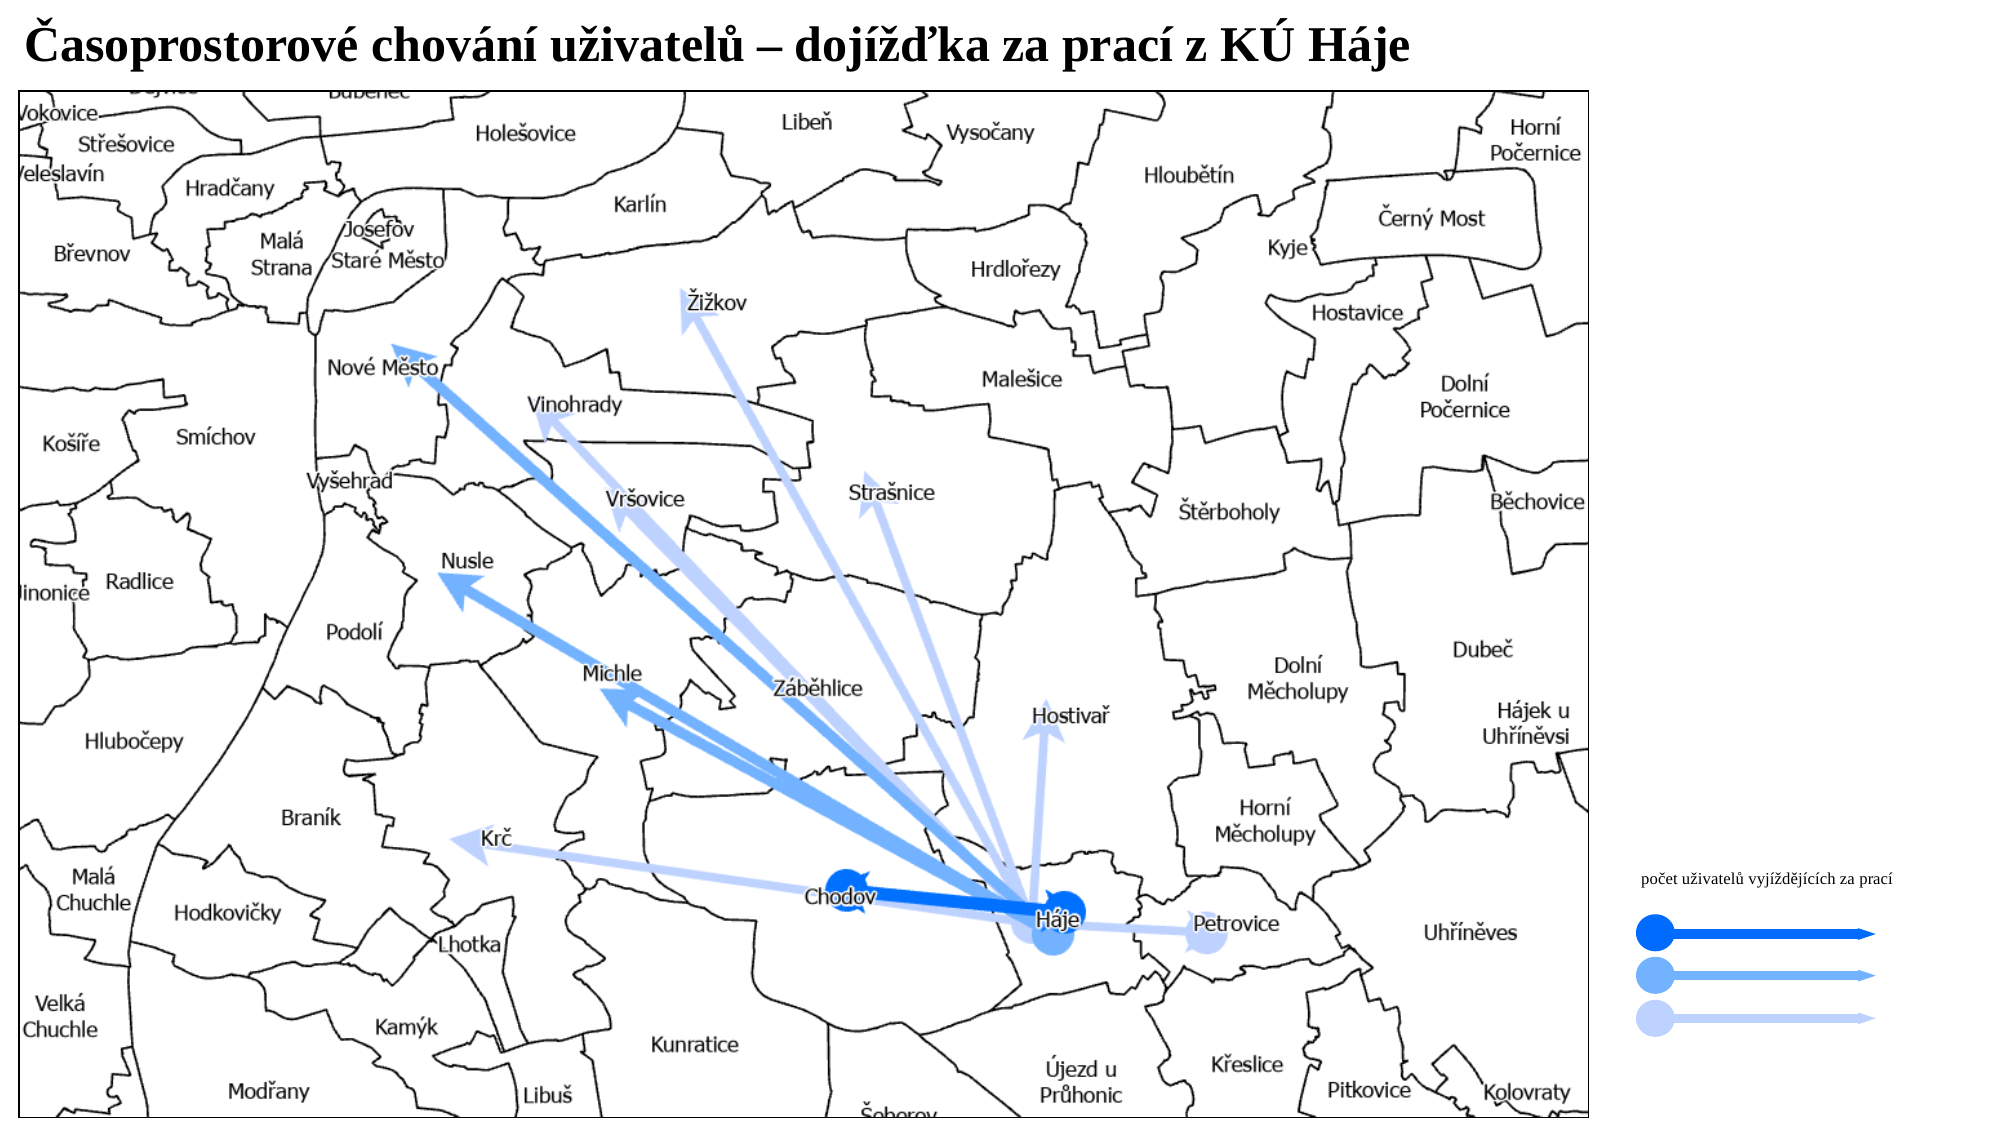

Časoprostorové chování uživatelů – dojížďka za prací z KÚ Háje
počet uživatelů vyjíždějících za prací